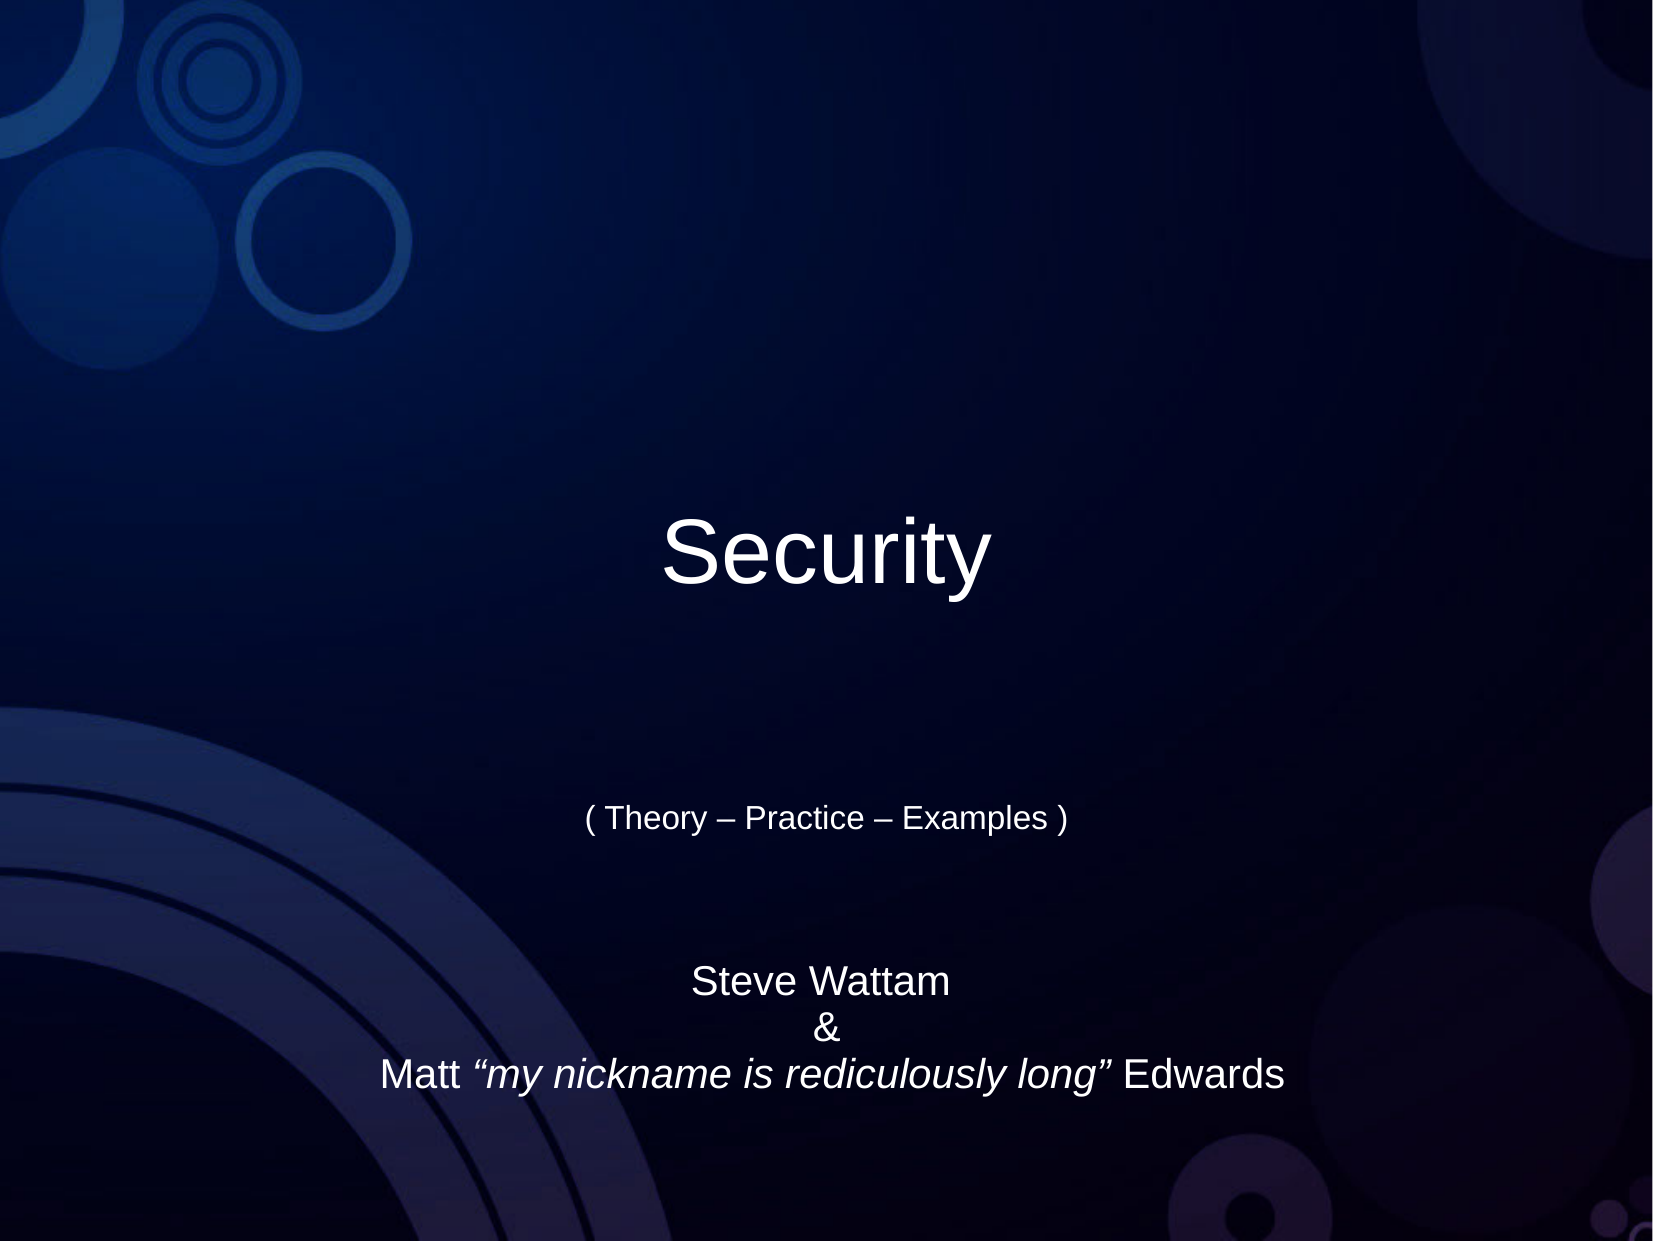

# Security
( Theory – Practice – Examples )
Steve Wattam
&
 Matt “my nickname is rediculously long” Edwards